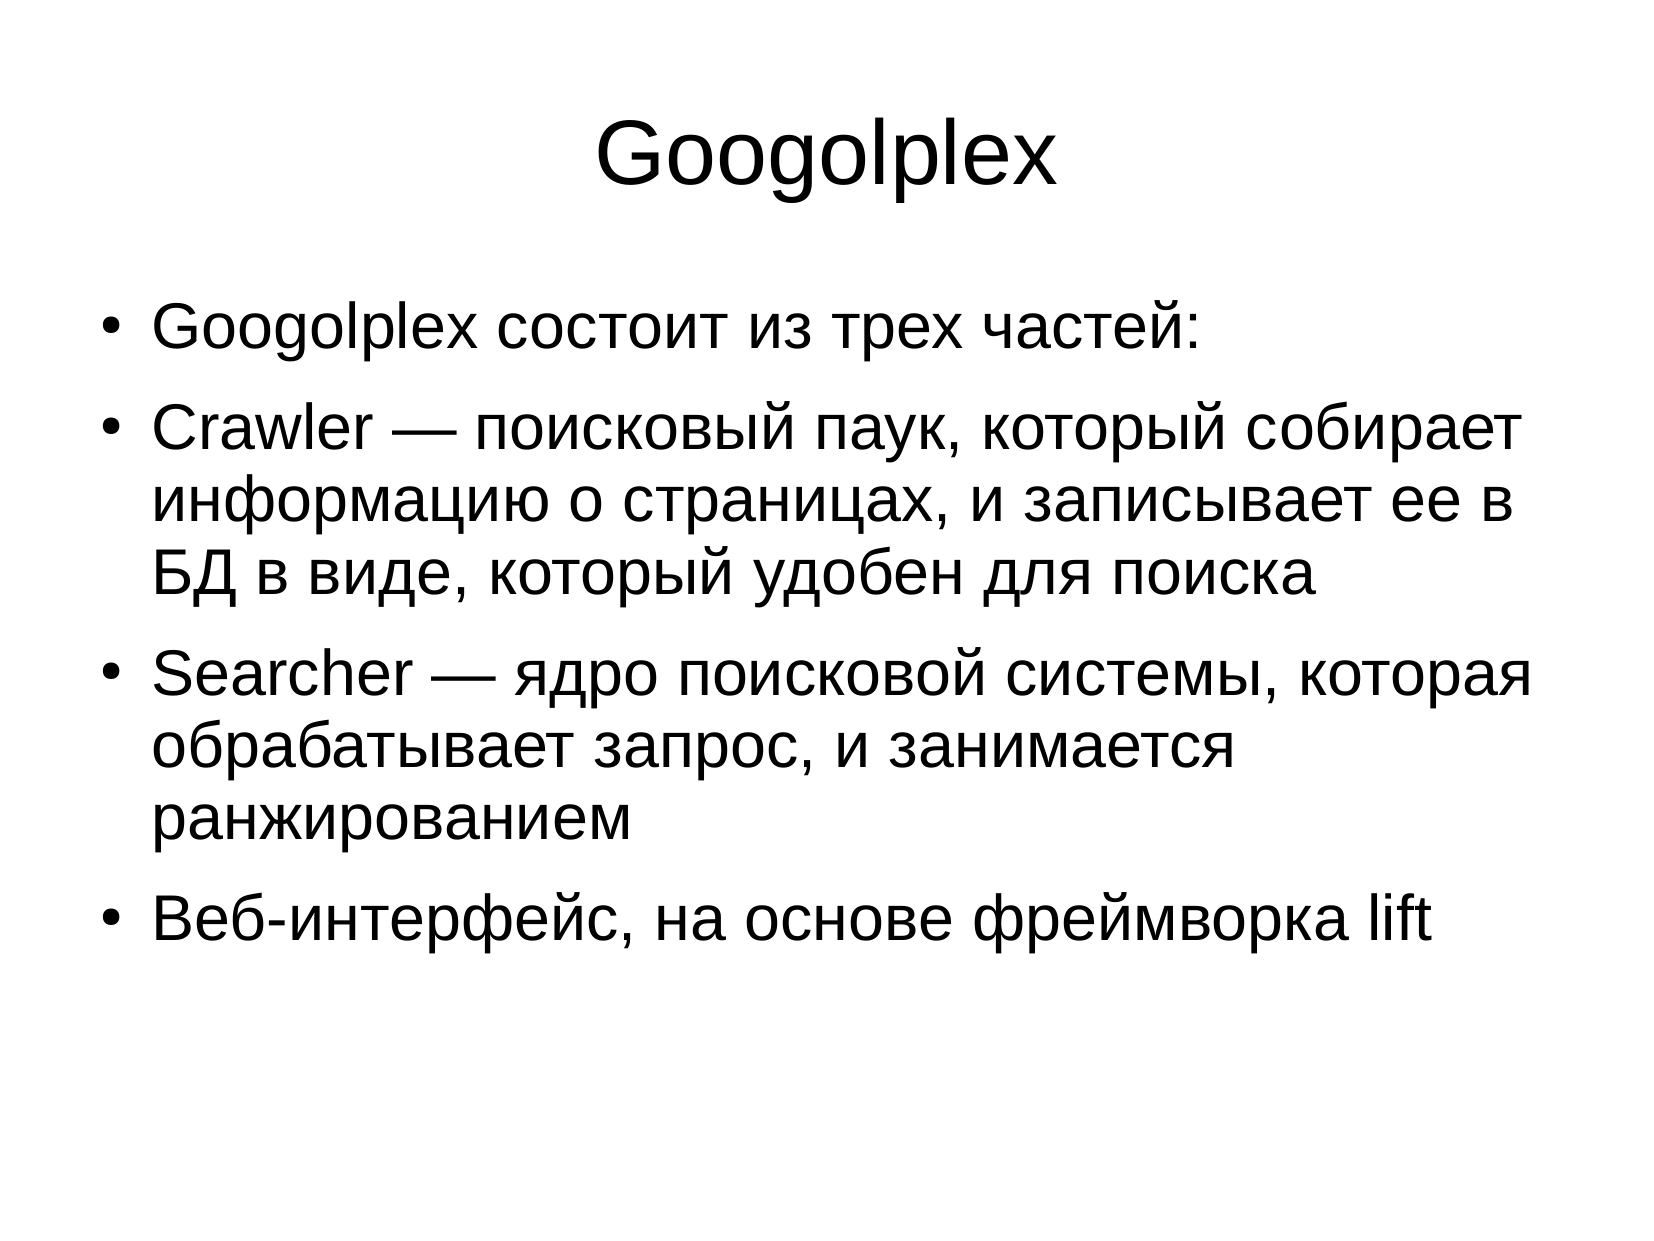

# Googolplex
Googolplex состоит из трех частей:
Crawler — поисковый паук, который собирает информацию о страницах, и записывает ее в БД в виде, который удобен для поиска
Searcher — ядро поисковой системы, которая обрабатывает запрос, и занимается ранжированием
Веб-интерфейс, на основе фреймворка lift